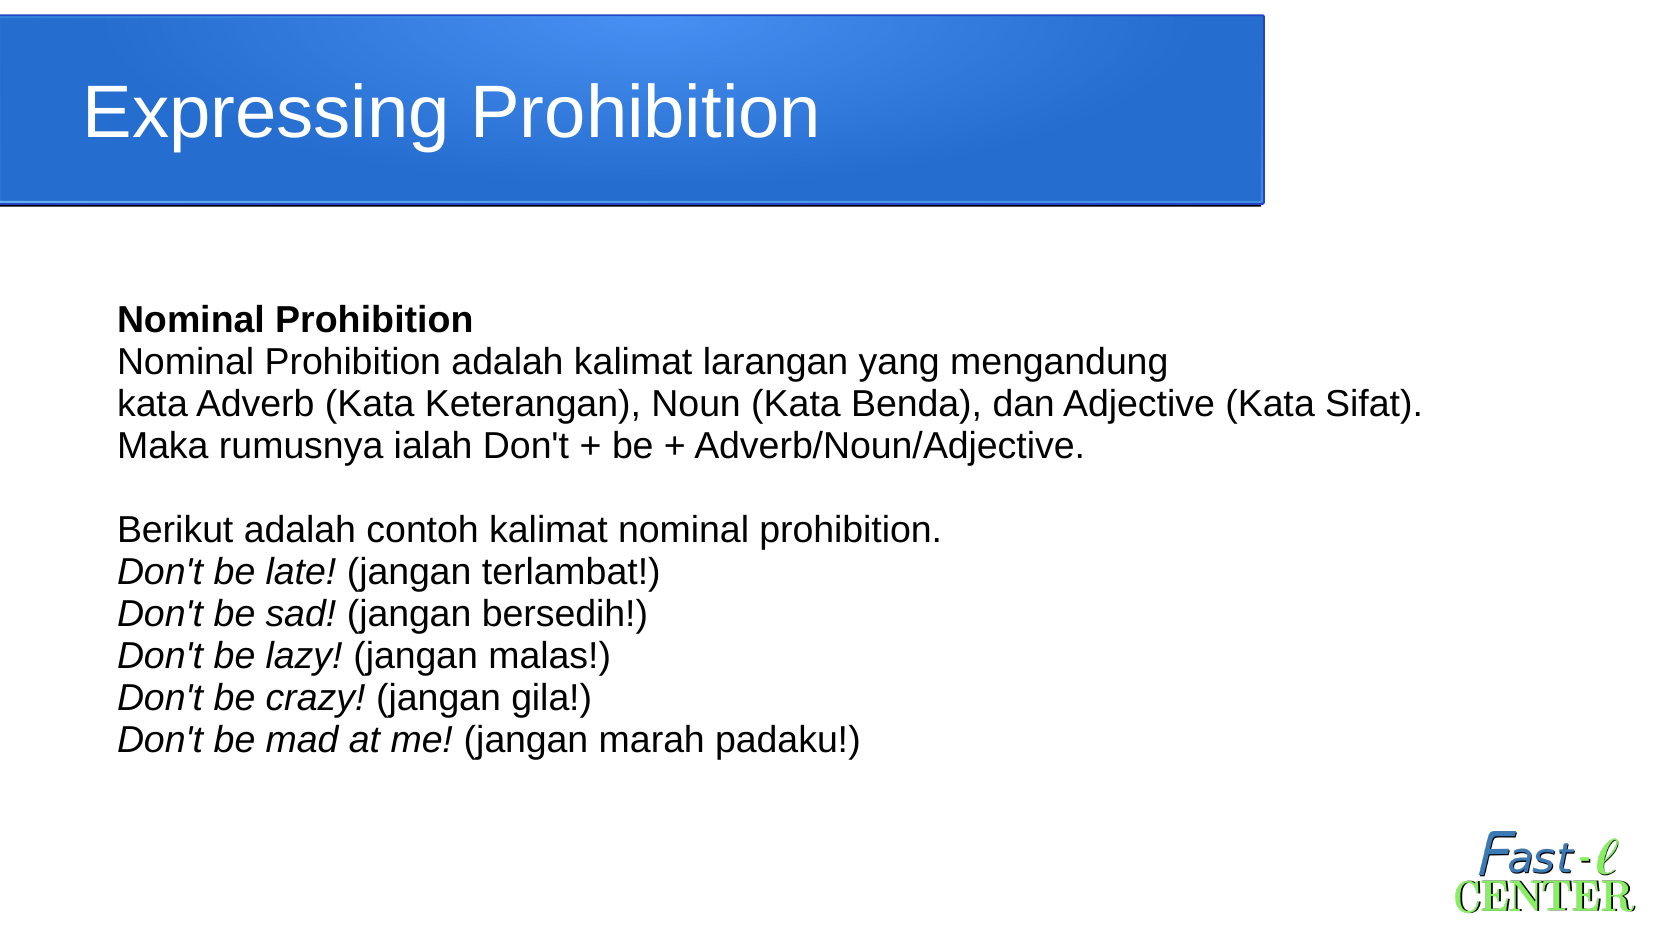

# Expressing Prohibition
Nominal Prohibition
Nominal Prohibition adalah kalimat larangan yang mengandung
kata Adverb (Kata Keterangan), Noun (Kata Benda), dan Adjective (Kata Sifat).
Maka rumusnya ialah Don't + be + Adverb/Noun/Adjective.
Berikut adalah contoh kalimat nominal prohibition.
Don't be late! (jangan terlambat!)
Don't be sad! (jangan bersedih!)
Don't be lazy! (jangan malas!)
Don't be crazy! (jangan gila!)
Don't be mad at me! (jangan marah padaku!)